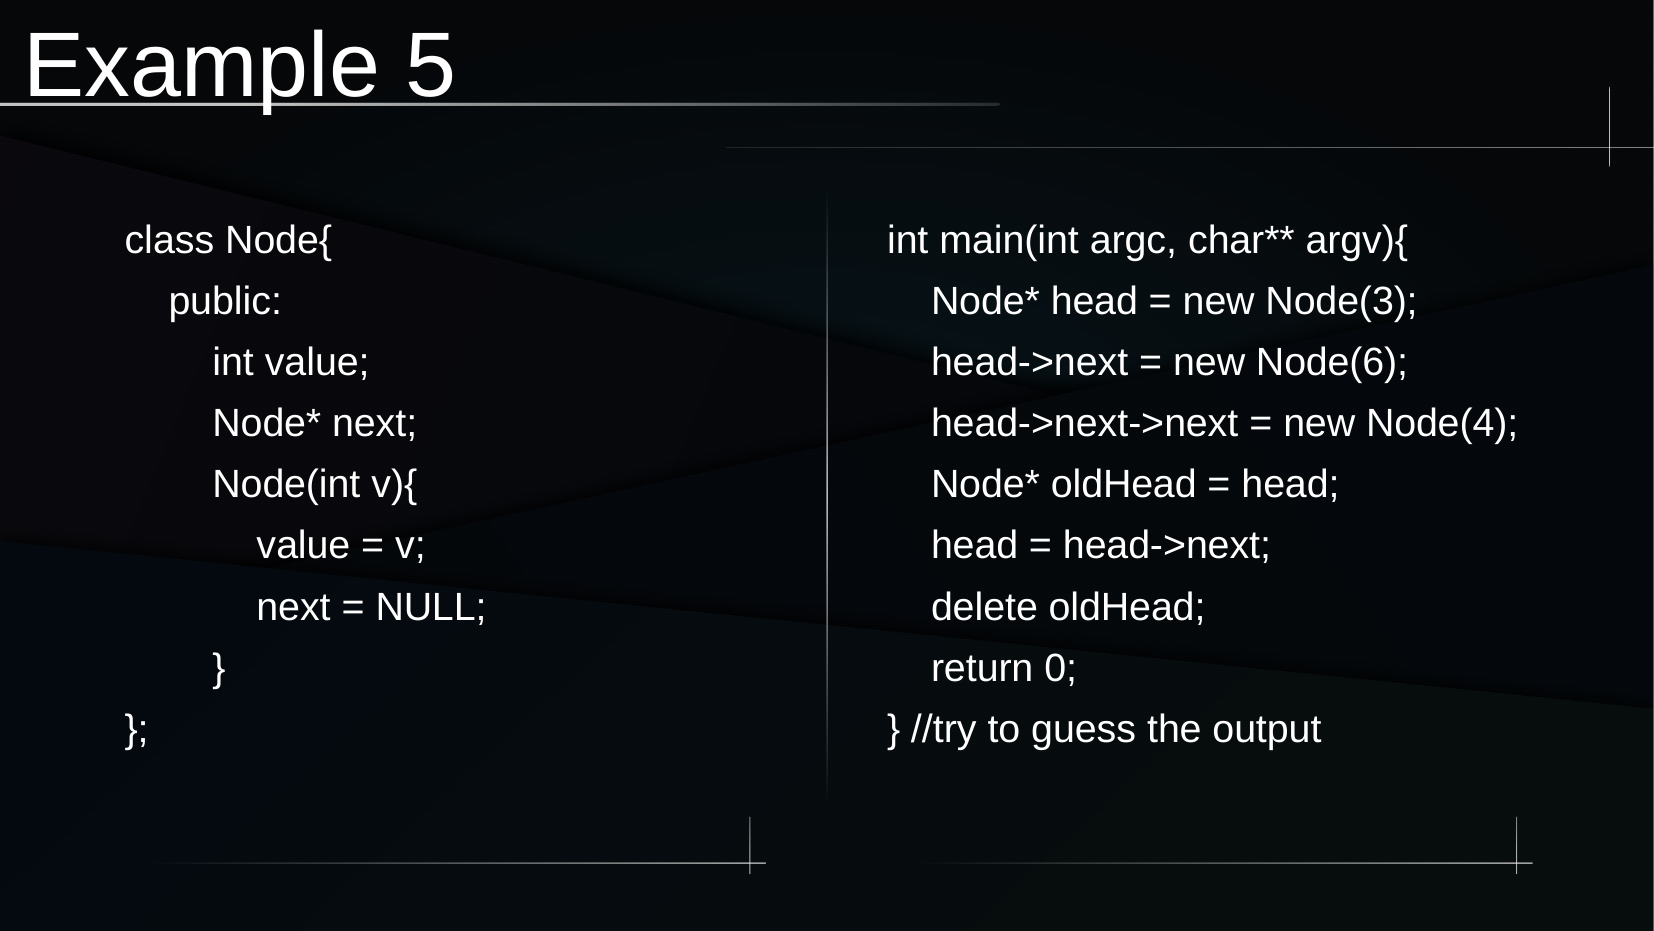

# Example 5
class Node{
 public:
 int value;
 Node* next;
 Node(int v){
 value = v;
 next = NULL;
 }
};
int main(int argc, char** argv){
 Node* head = new Node(3);
 head->next = new Node(6);
 head->next->next = new Node(4);
 Node* oldHead = head;
 head = head->next;
 delete oldHead;
 return 0;
} //try to guess the output